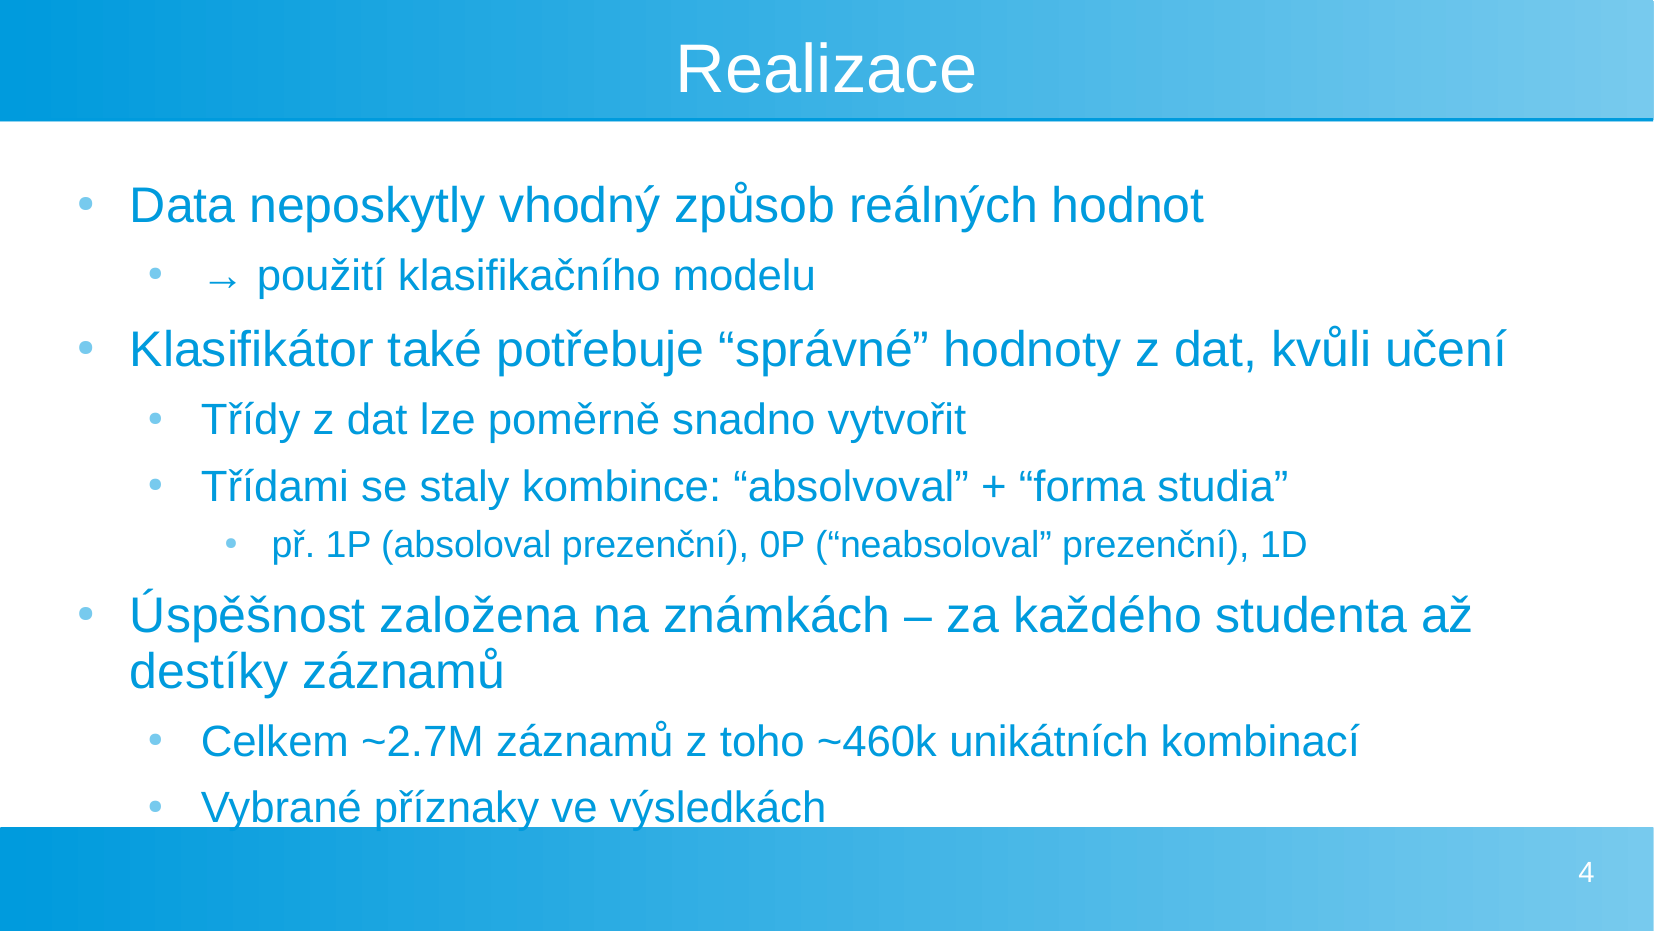

# Realizace
Data neposkytly vhodný způsob reálných hodnot
→ použití klasifikačního modelu
Klasifikátor také potřebuje “správné” hodnoty z dat, kvůli učení
Třídy z dat lze poměrně snadno vytvořit
Třídami se staly kombince: “absolvoval” + “forma studia”
př. 1P (absoloval prezenční), 0P (“neabsoloval” prezenční), 1D
Úspěšnost založena na známkách – za každého studenta až destíky záznamů
Celkem ~2.7M záznamů z toho ~460k unikátních kombinací
Vybrané příznaky ve výsledkách
4